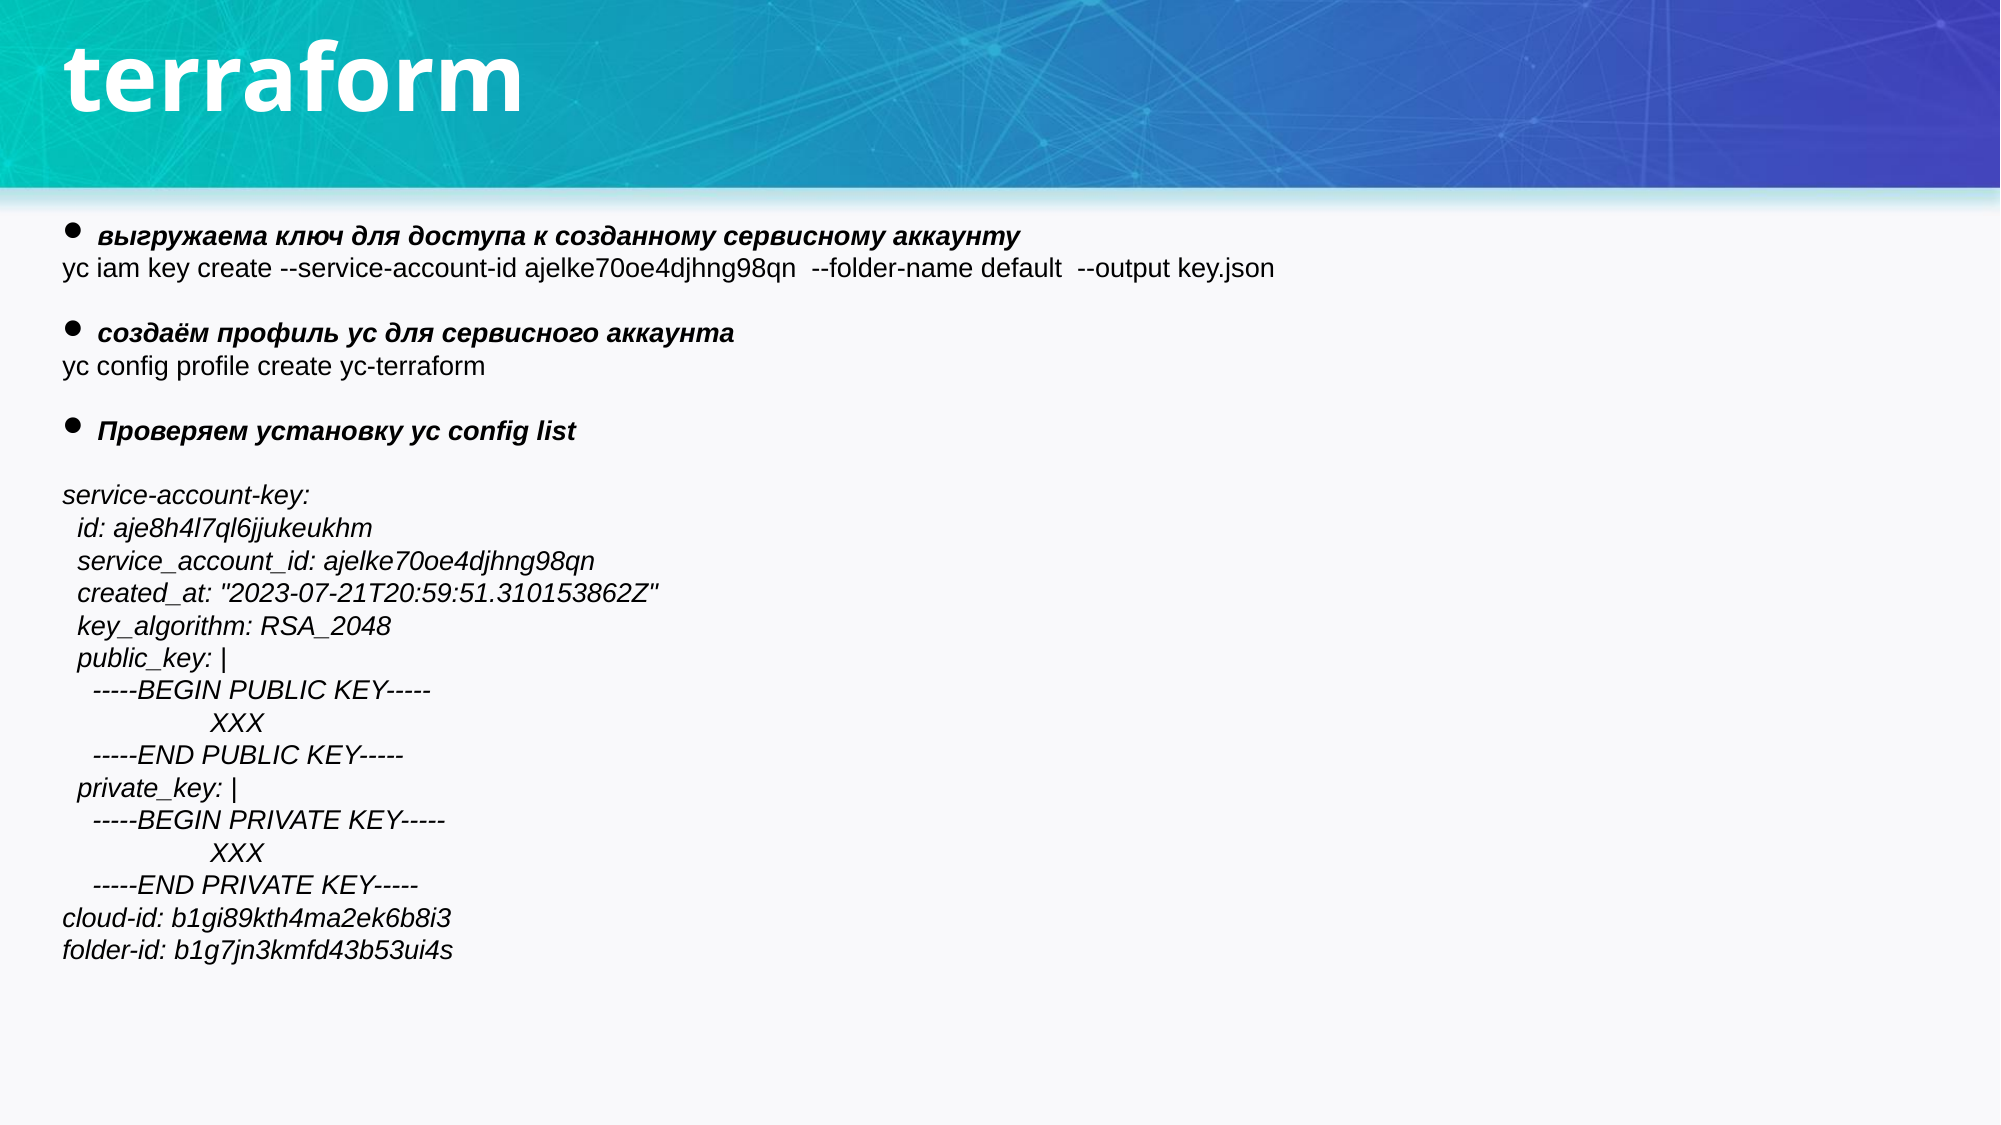

terraform
выгружаема ключ для доступа к созданному сервисному аккаунту
yc iam key create --service-account-id ajelke70oe4djhng98qn --folder-name default --output key.json
создаём профиль yc для сервисного аккаунта
yc config profile create yc-terraform
Проверяем установку yc config list
service-account-key:
 id: aje8h4l7ql6jjukeukhm
 service_account_id: ajelke70oe4djhng98qn
 created_at: "2023-07-21T20:59:51.310153862Z"
 key_algorithm: RSA_2048
 public_key: |
 -----BEGIN PUBLIC KEY-----
		XXX
 -----END PUBLIC KEY-----
 private_key: |
 -----BEGIN PRIVATE KEY-----
		XXX
 -----END PRIVATE KEY-----
cloud-id: b1gi89kth4ma2ek6b8i3
folder-id: b1g7jn3kmfd43b53ui4s